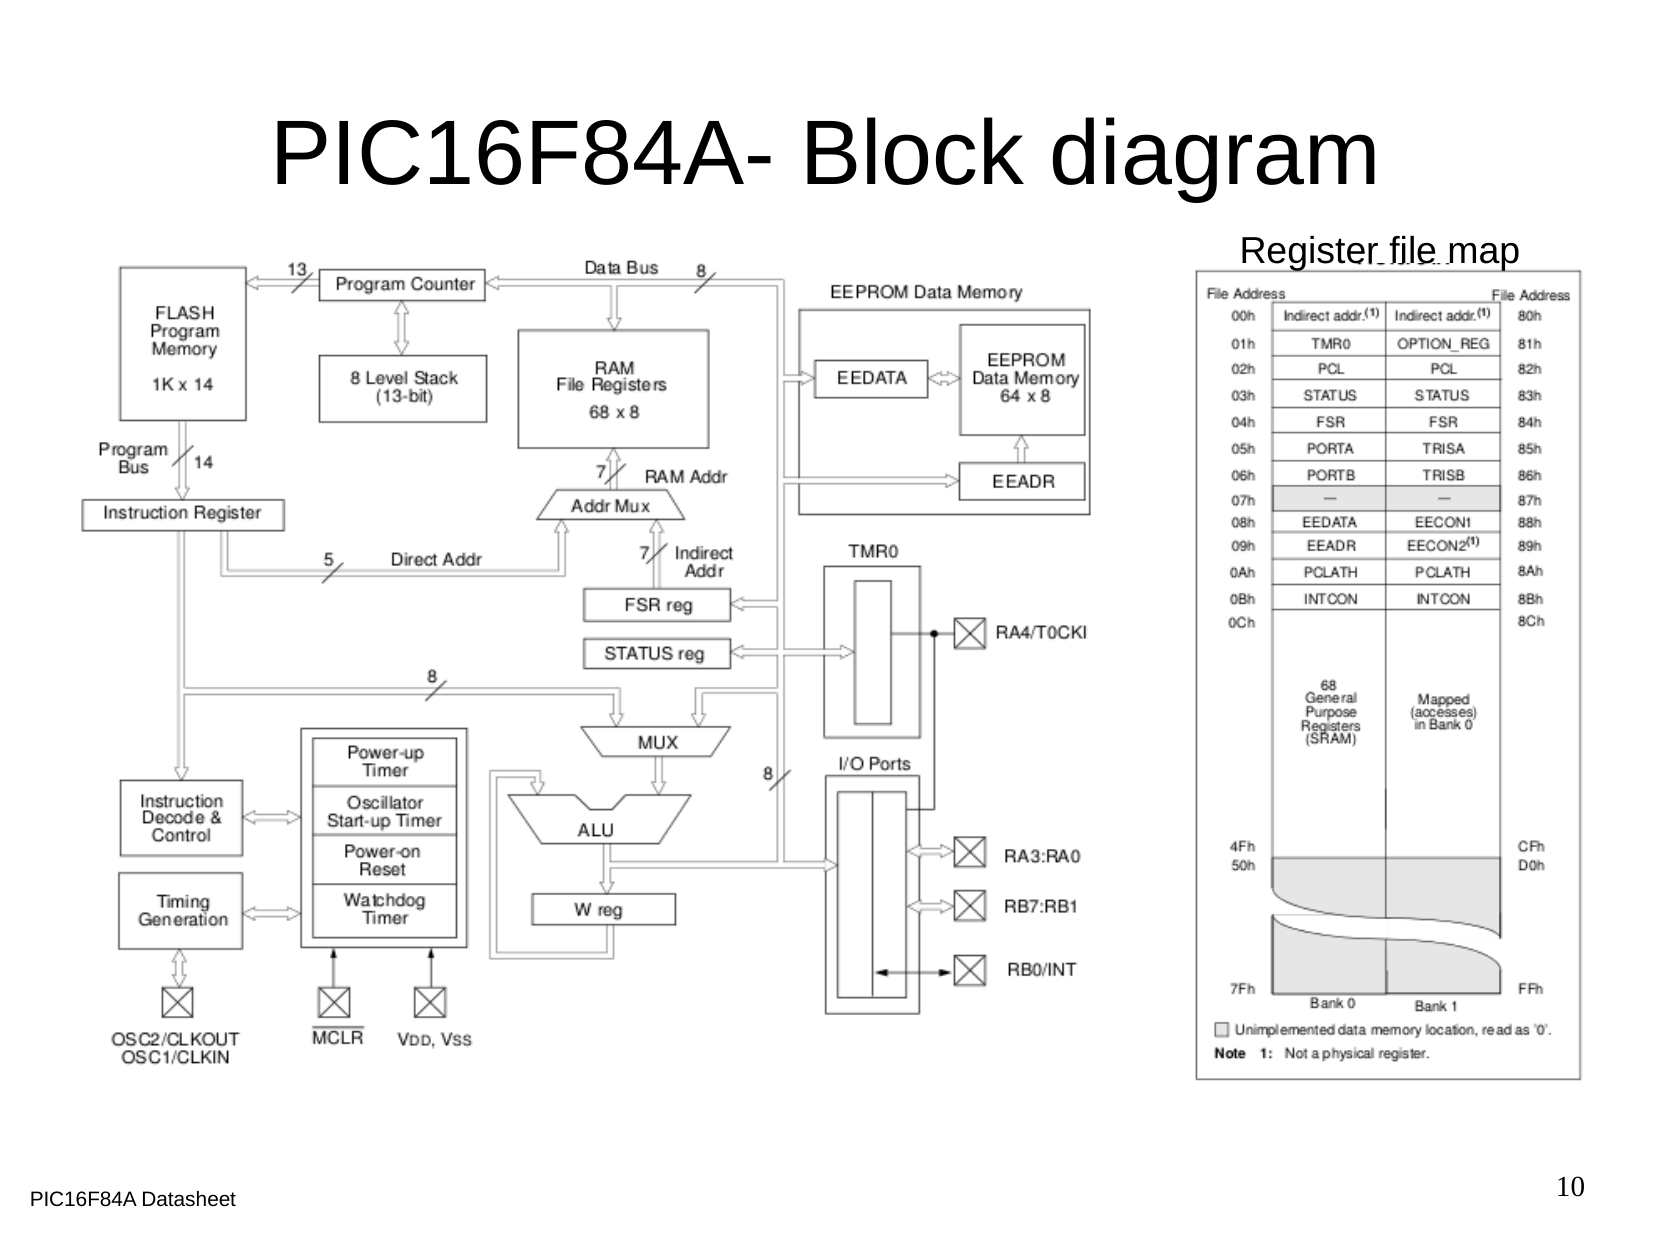

# PIC16F84A- Block diagram
Register file map
10
PIC16F84A Datasheet